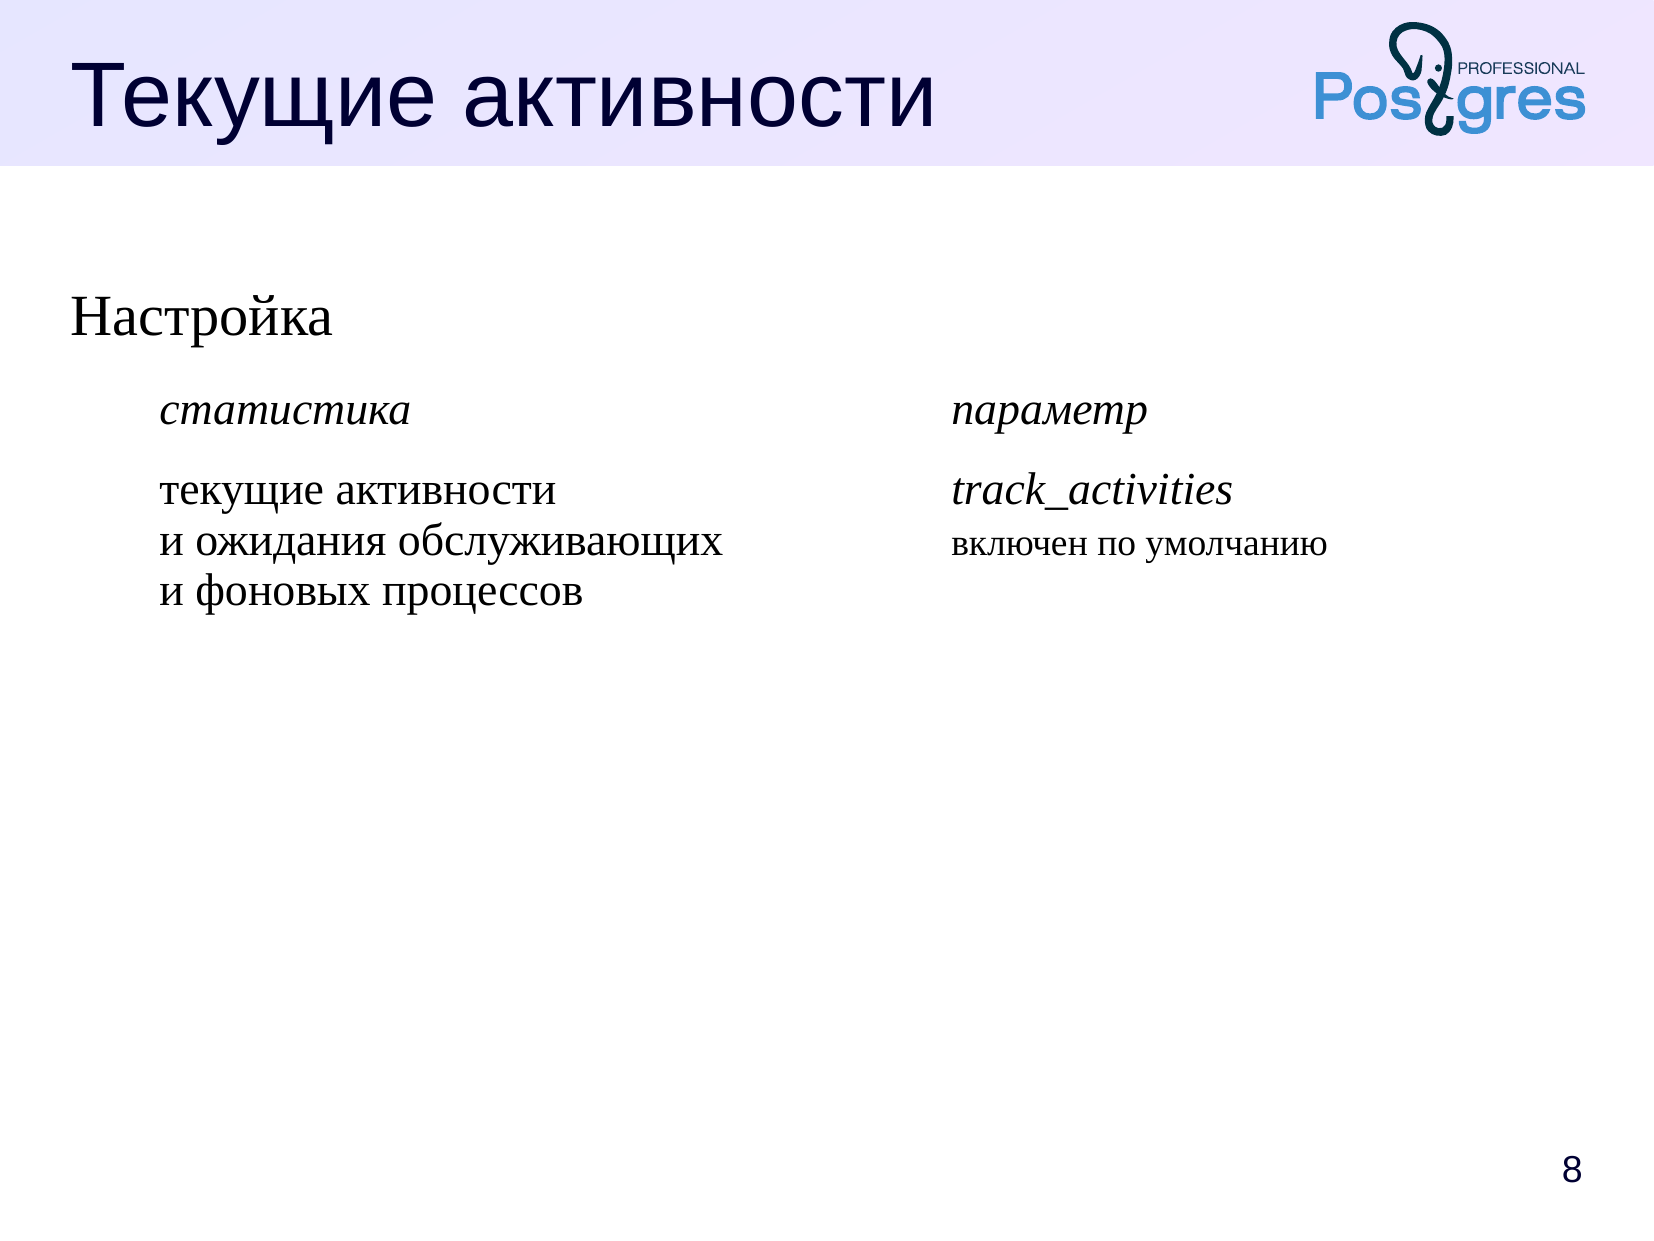

# Текущие активности
Настройка
статистика	параметр
текущие активности 	track_activities
и ожидания обслуживающих	включен по умолчанию
и фоновых процессов